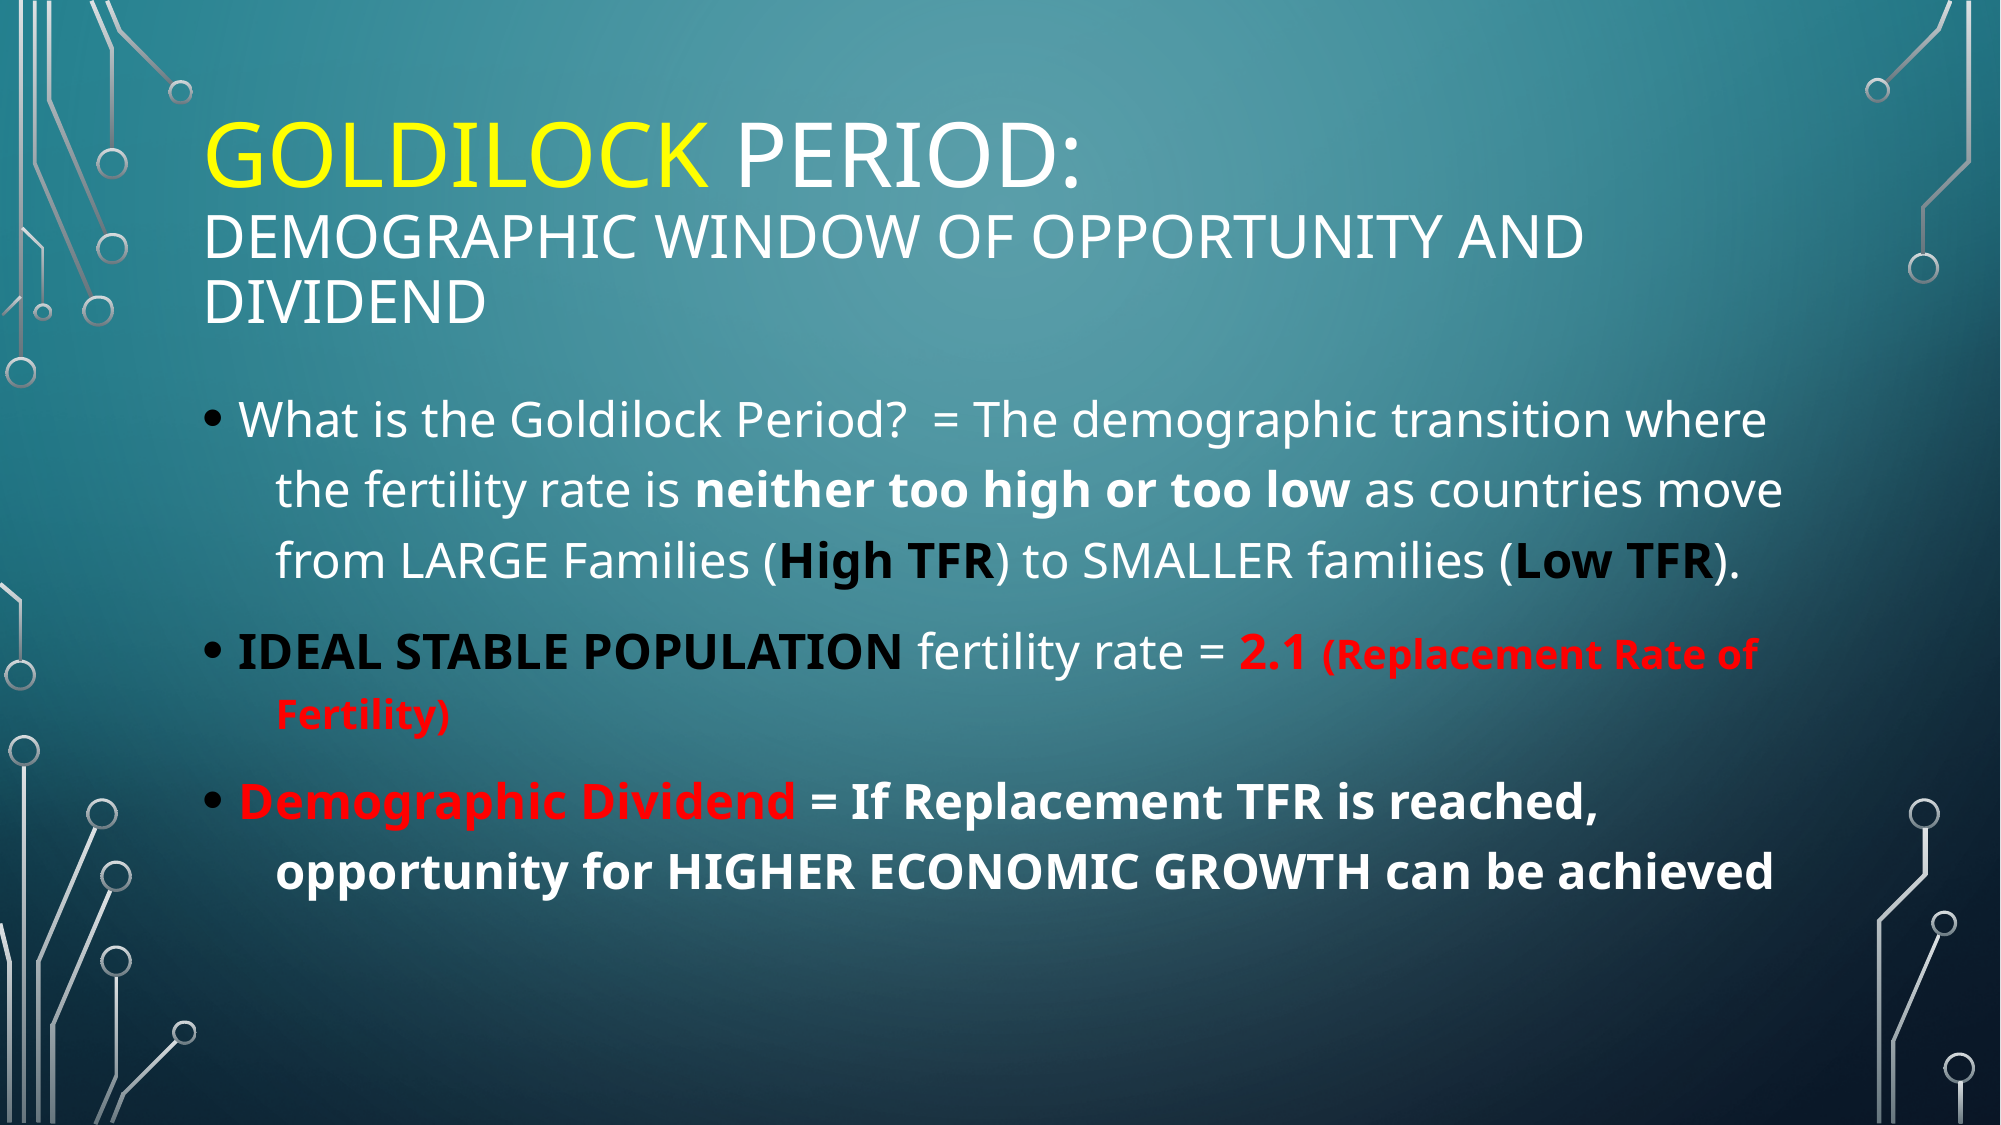

# GOLDILOCK PERIOD: Demographic window of opportunity and dividend
What is the Goldilock Period? = The demographic transition where the fertility rate is neither too high or too low as countries move from LARGE Families (High TFR) to SMALLER families (Low TFR).
IDEAL STABLE POPULATION fertility rate = 2.1 (Replacement Rate of Fertility)
Demographic Dividend = If Replacement TFR is reached, opportunity for HIGHER ECONOMIC GROWTH can be achieved